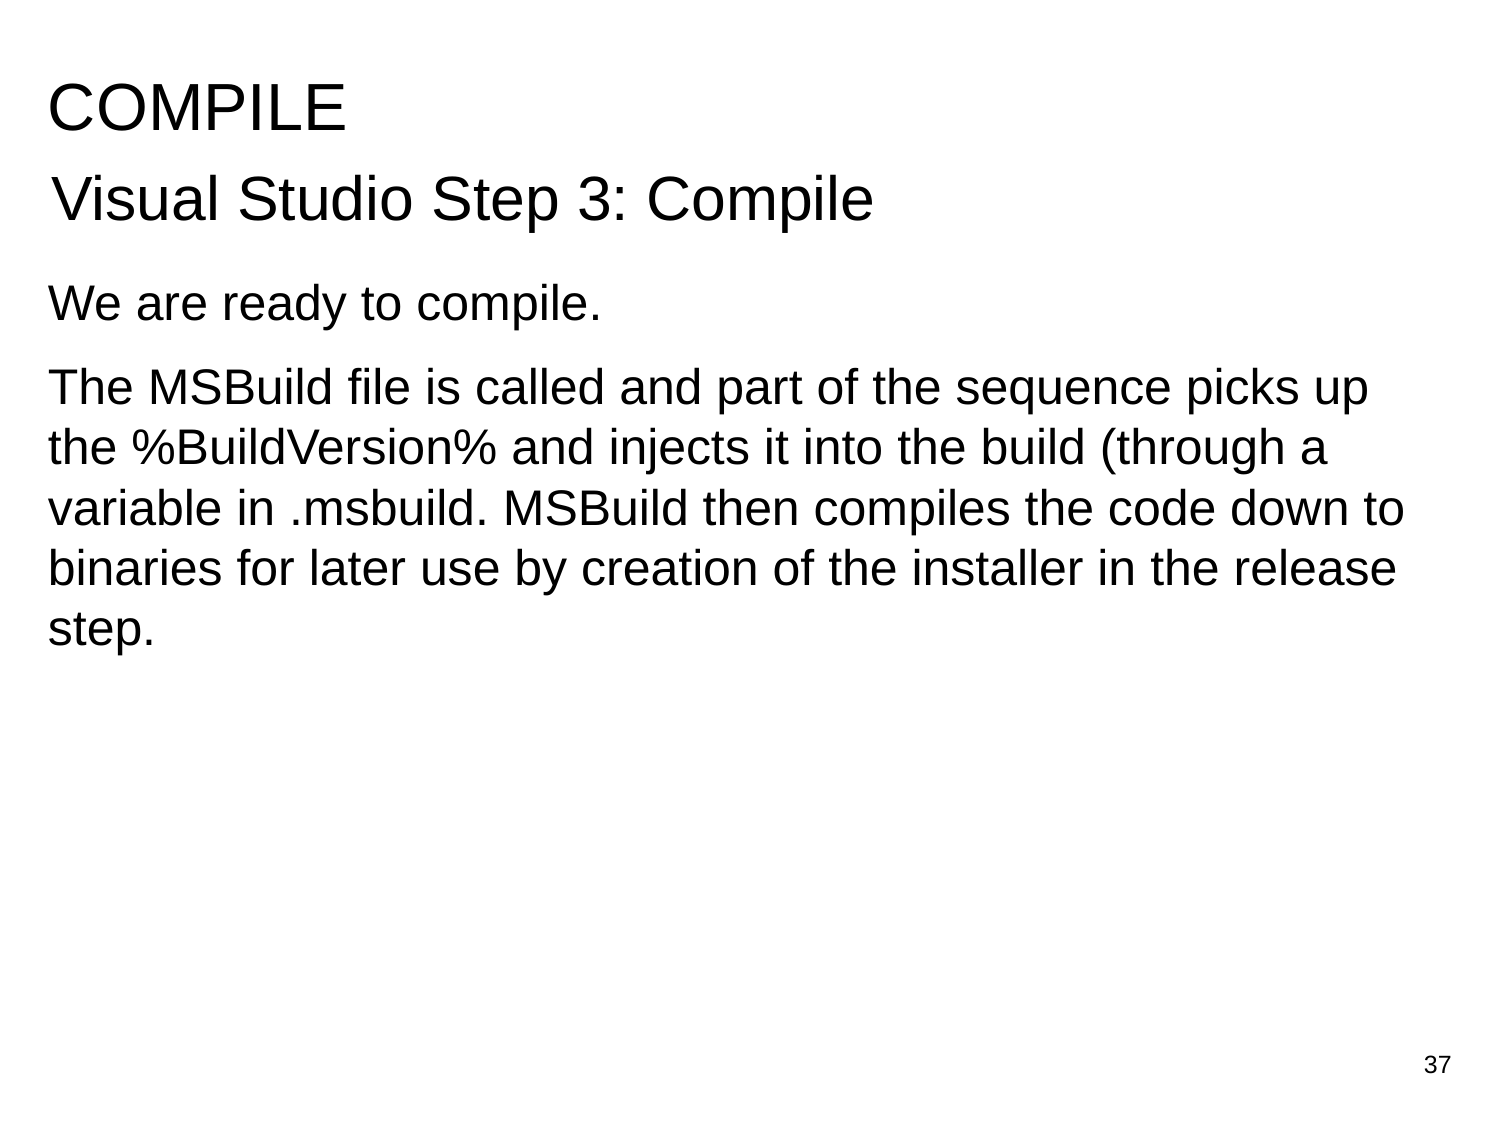

# Compile
Visual Studio Step 3: Compile
We are ready to compile.
The MSBuild file is called and part of the sequence picks up the %BuildVersion% and injects it into the build (through a variable in .msbuild. MSBuild then compiles the code down to binaries for later use by creation of the installer in the release step.